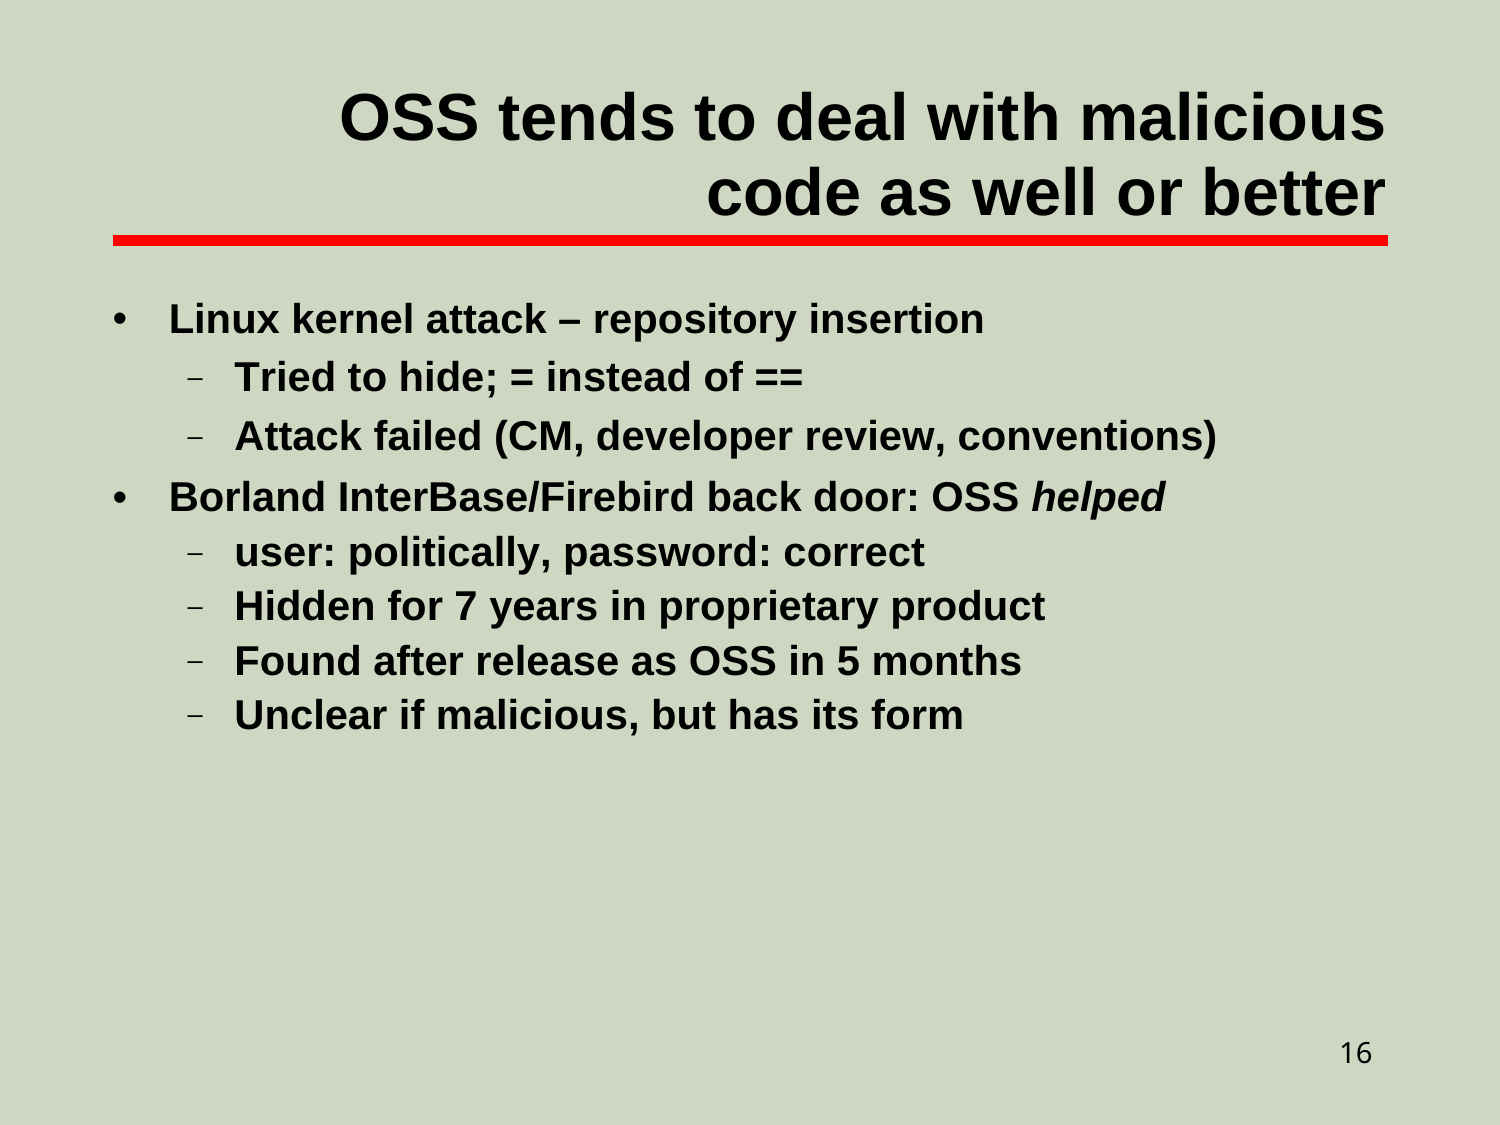

# OSS tends to deal with malicious code as well or better
Linux kernel attack – repository insertion
Tried to hide; = instead of ==
Attack failed (CM, developer review, conventions)
Borland InterBase/Firebird back door: OSS helped
user: politically, password: correct
Hidden for 7 years in proprietary product
Found after release as OSS in 5 months
Unclear if malicious, but has its form